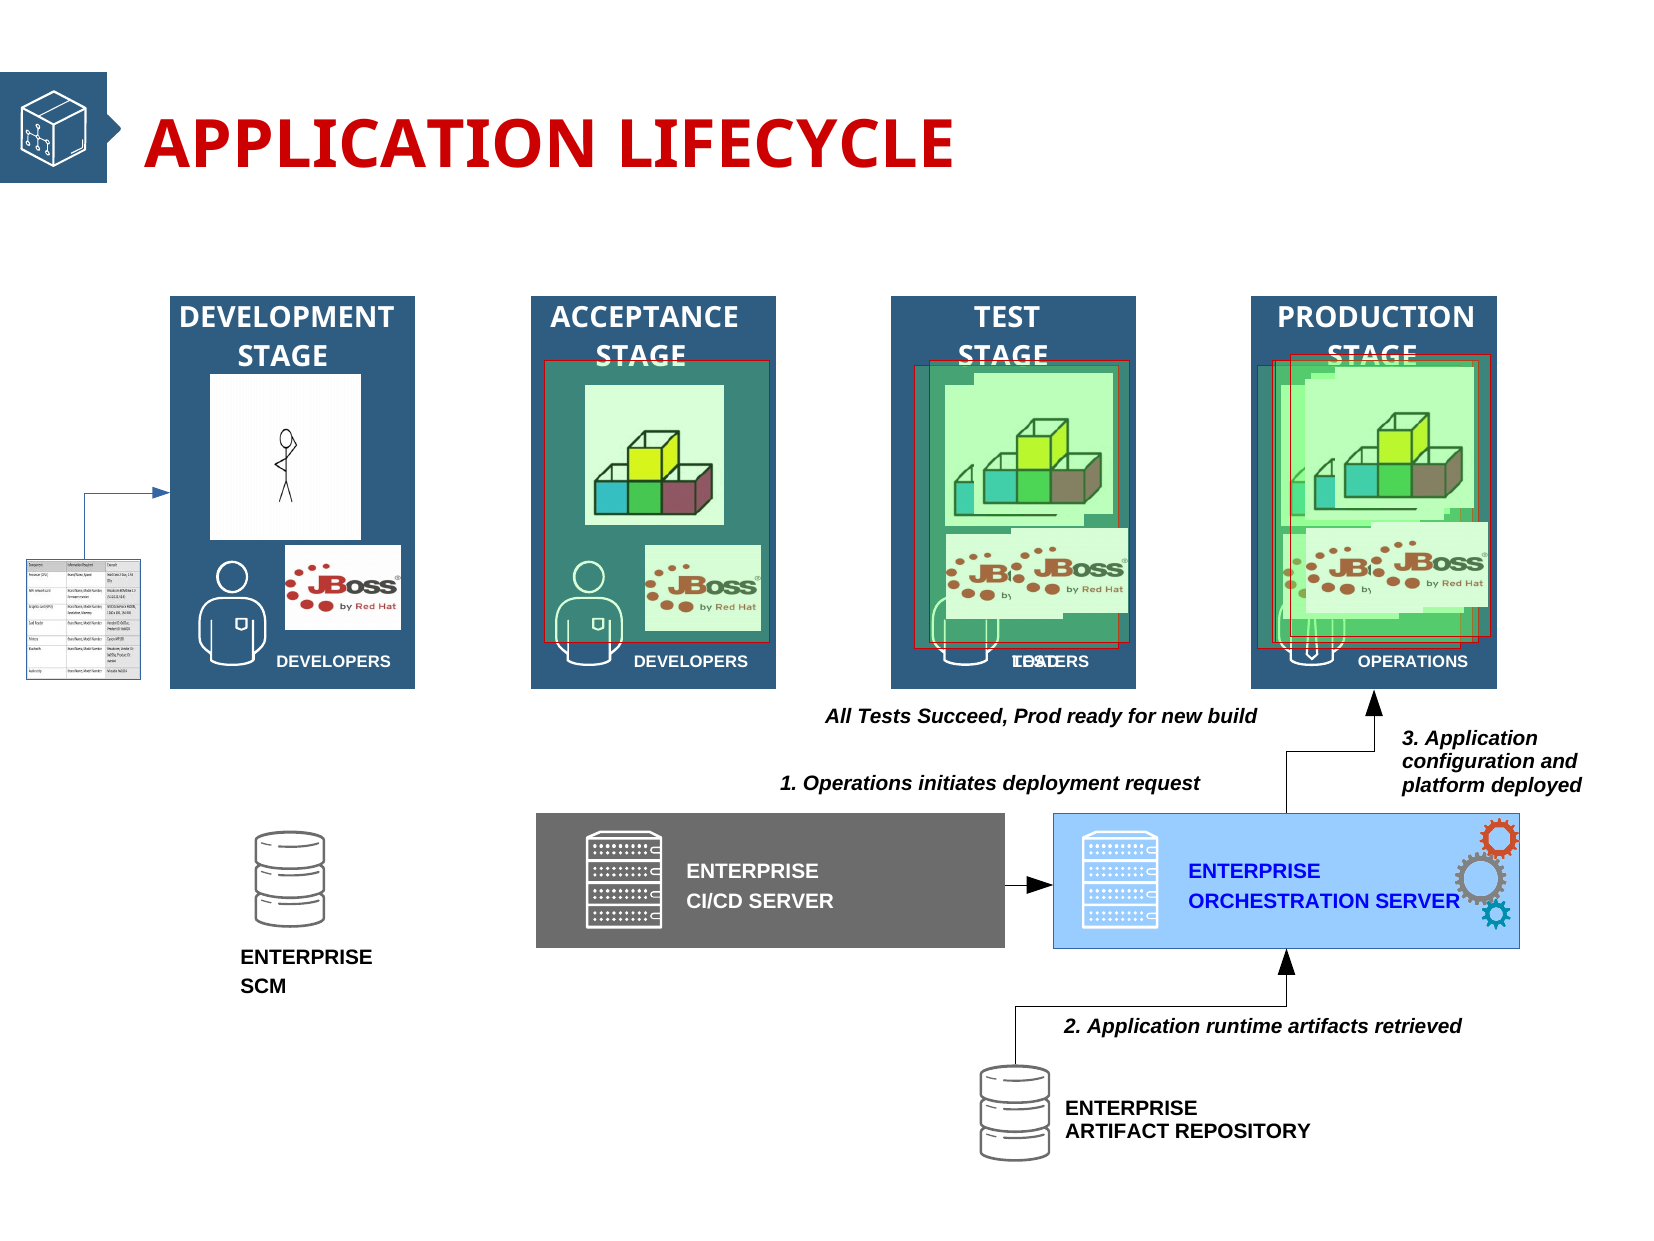

APPLICATION LIFECYCLE
DEVELOPMENT
STAGE
ACCEPTANCE
STAGE
TEST
STAGE
PRODUCTION
STAGE
DEVELOPERS
DEVELOPERS
TESTERS
LOAD
OPERATIONS
All Tests Succeed, Prod ready for new build
3. Application
configuration and
platform deployed
1. Operations initiates deployment request
ENTERPRISE
CI/CD SERVER
ENTERPRISE
ORCHESTRATION SERVER
ENTERPRISE
SCM
2. Application runtime artifacts retrieved
ENTERPRISE
ARTIFACT REPOSITORY